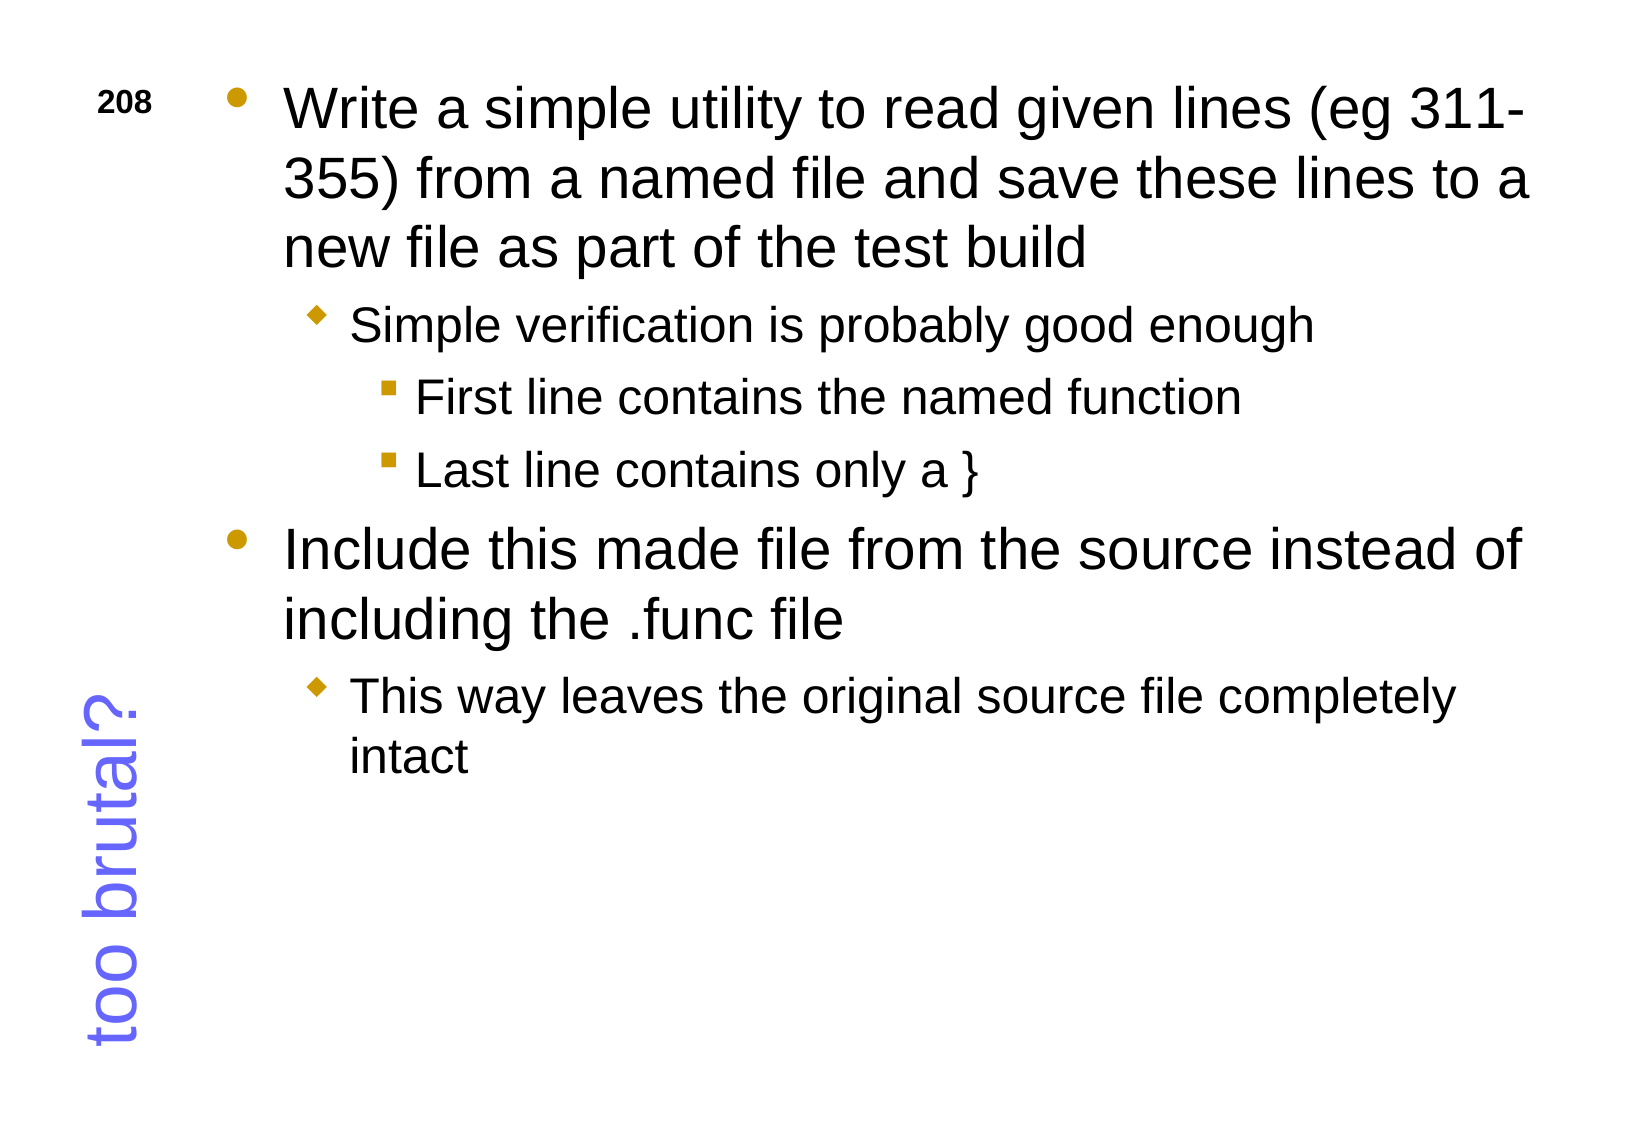

208
Write a simple utility to read given lines (eg 311-355) from a named file and save these lines to a new file as part of the test build
Simple verification is probably good enough
First line contains the named function
Last line contains only a }
Include this made file from the source instead of including the .func file
This way leaves the original source file completely intact
# too brutal?